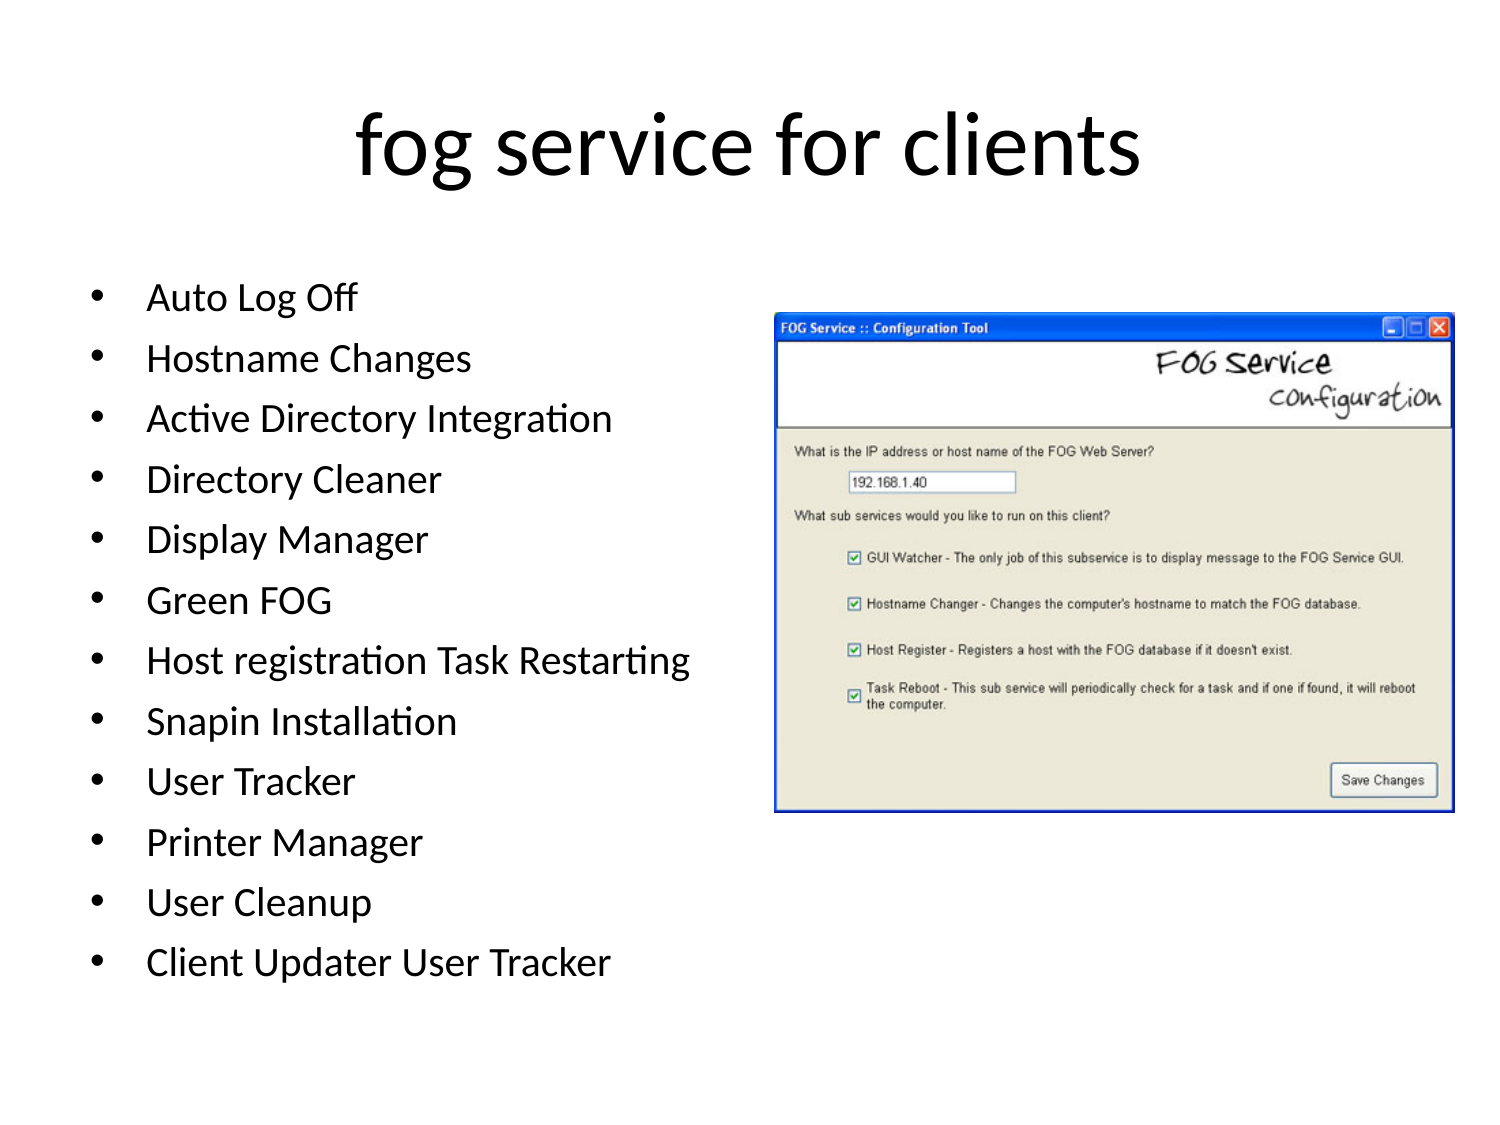

# fog service for clients
Auto Log Off
Hostname Changes
Active Directory Integration
Directory Cleaner
Display Manager
Green FOG
Host registration Task Restarting
Snapin Installation
User Tracker
Printer Manager
User Cleanup
Client Updater User Tracker